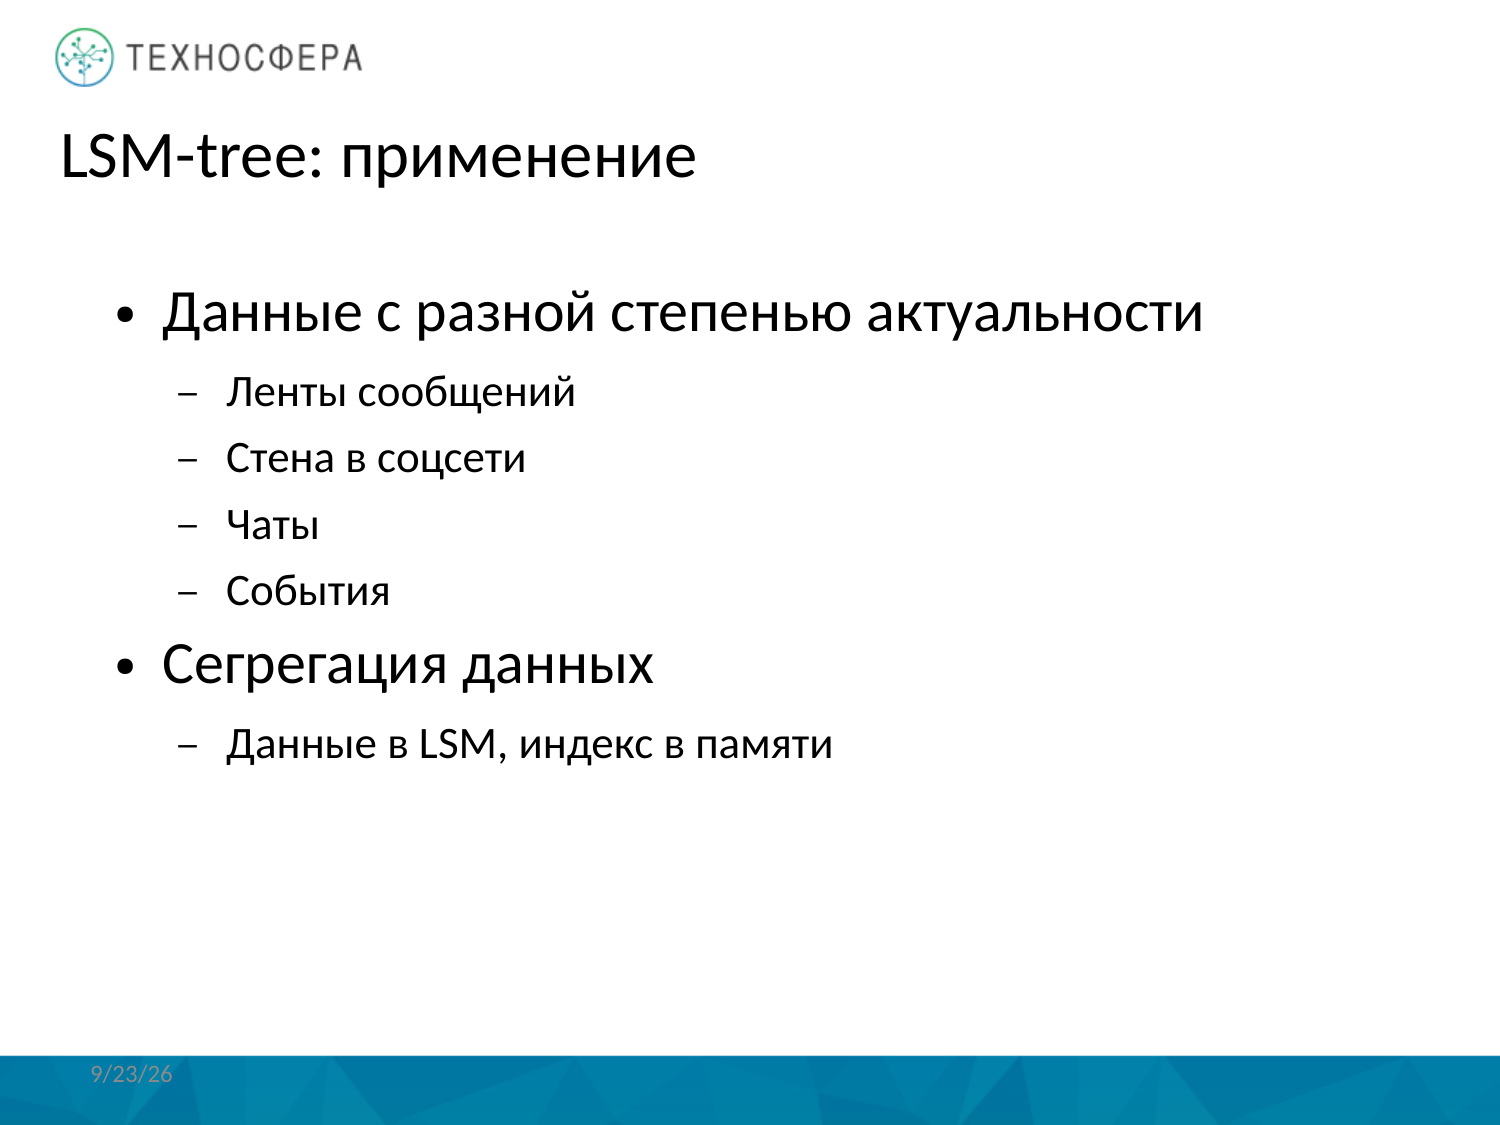

# LSM-tree: применение
Данные с разной степенью актуальности
Ленты сообщений
Стена в соцсети
Чаты
События
Сегрегация данных
Данные в LSM, индекс в памяти